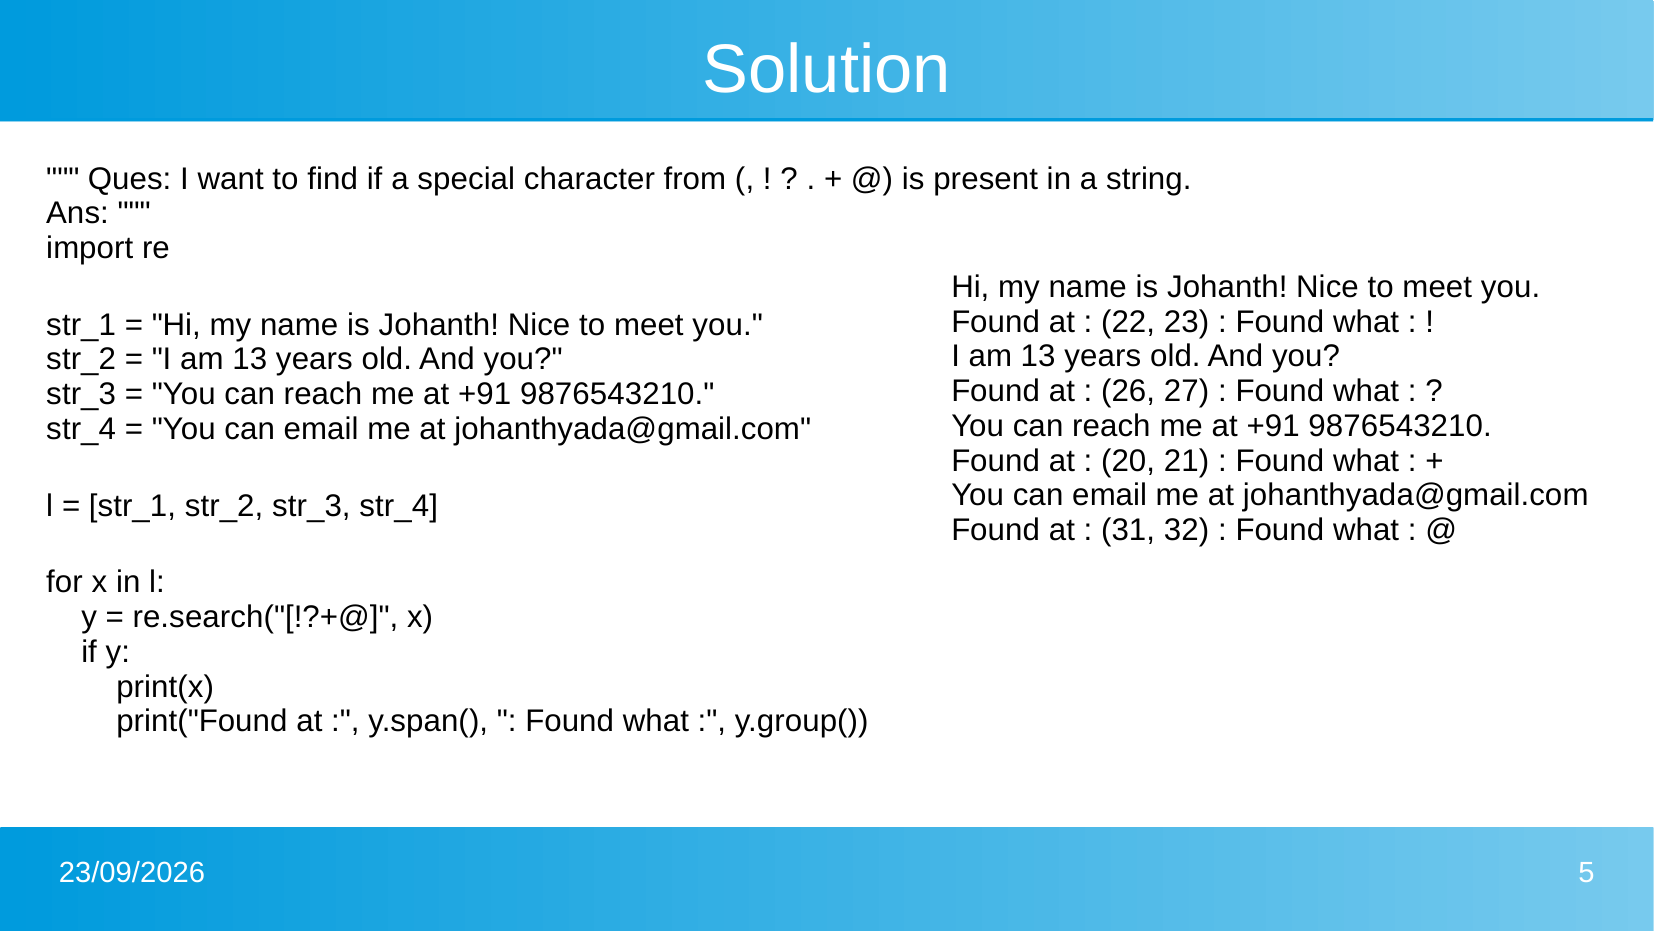

# Solution
""" Ques: I want to find if a special character from (, ! ? . + @) is present in a string.
Ans: """
import re
str_1 = "Hi, my name is Johanth! Nice to meet you."
str_2 = "I am 13 years old. And you?"
str_3 = "You can reach me at +91 9876543210."
str_4 = "You can email me at johanthyada@gmail.com"
l = [str_1, str_2, str_3, str_4]
for x in l:
 y = re.search("[!?+@]", x)
 if y:
 print(x)
 print("Found at :", y.span(), ": Found what :", y.group())
Hi, my name is Johanth! Nice to meet you.
Found at : (22, 23) : Found what : !
I am 13 years old. And you?
Found at : (26, 27) : Found what : ?
You can reach me at +91 9876543210.
Found at : (20, 21) : Found what : +
You can email me at johanthyada@gmail.com
Found at : (31, 32) : Found what : @
5